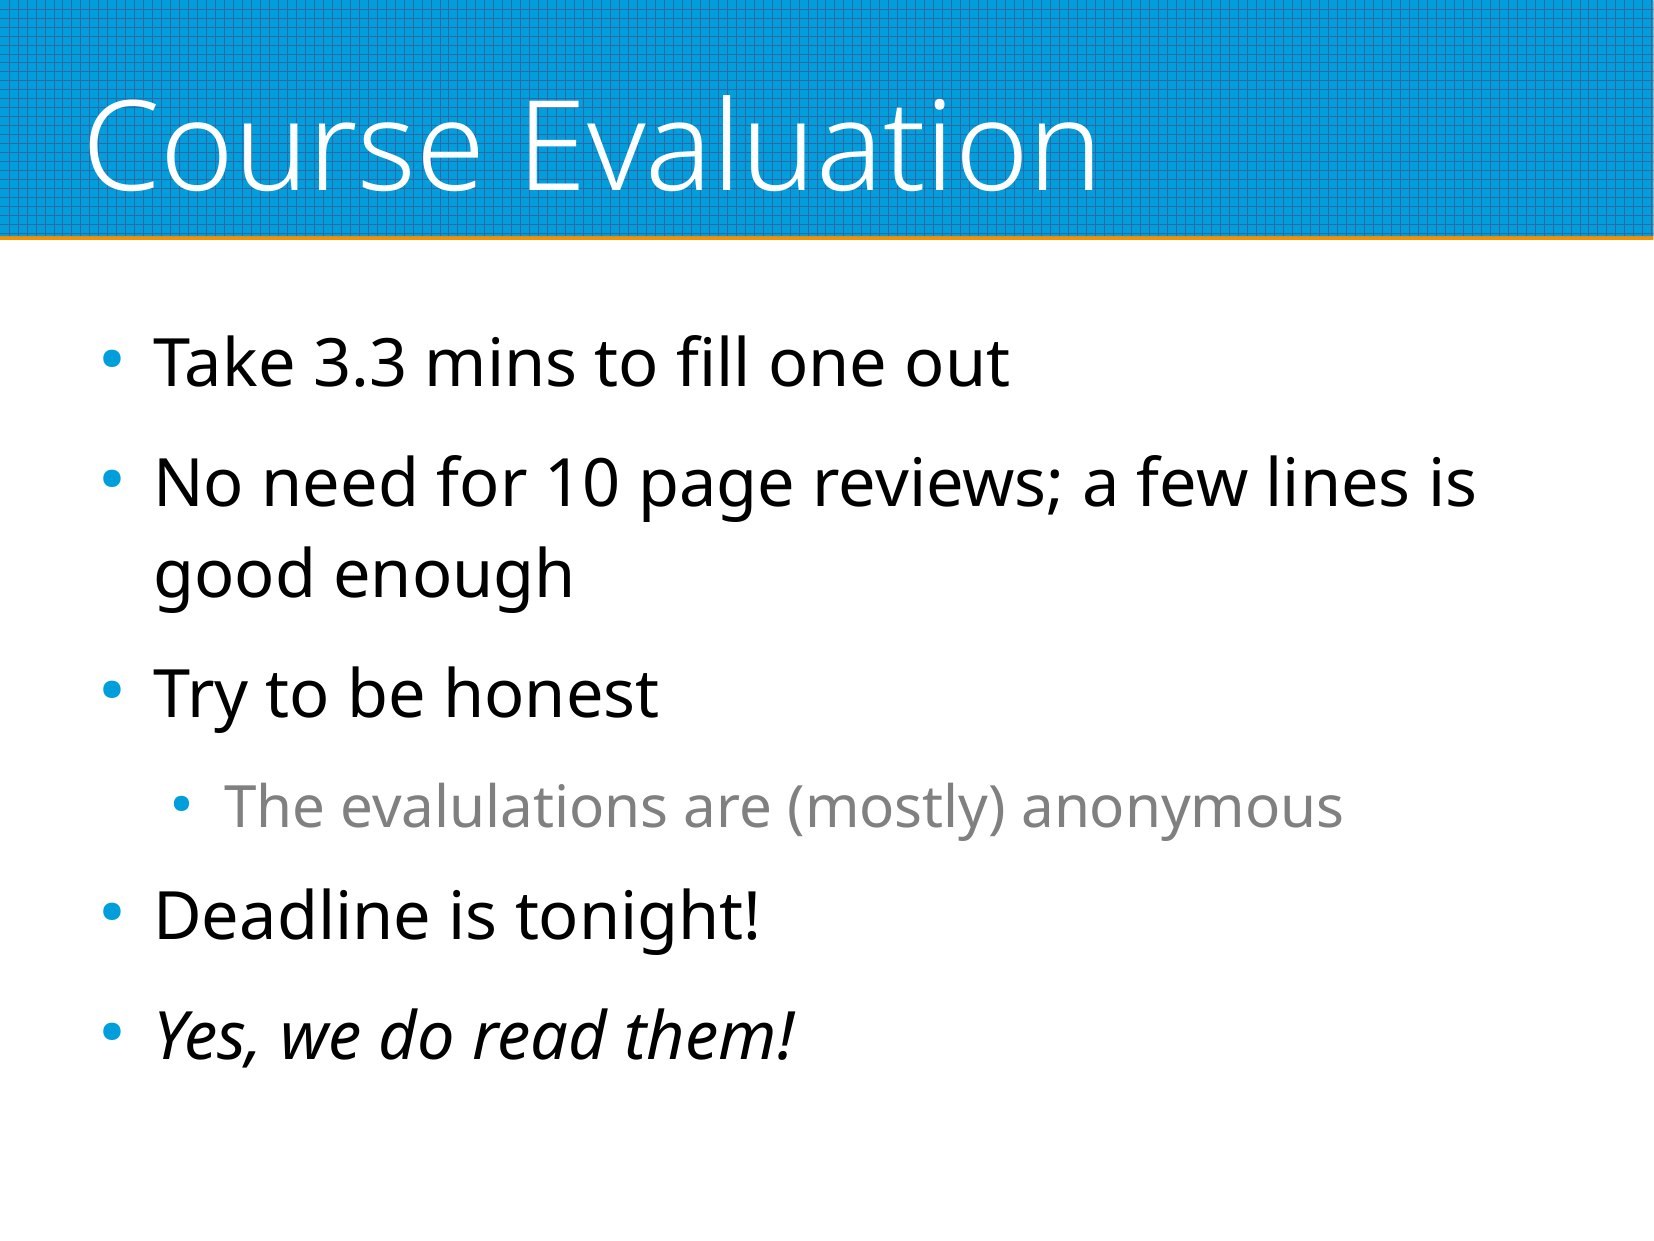

# Course Evaluation
Take 3.3 mins to fill one out
No need for 10 page reviews; a few lines is good enough
Try to be honest
The evalulations are (mostly) anonymous
Deadline is tonight!
Yes, we do read them!